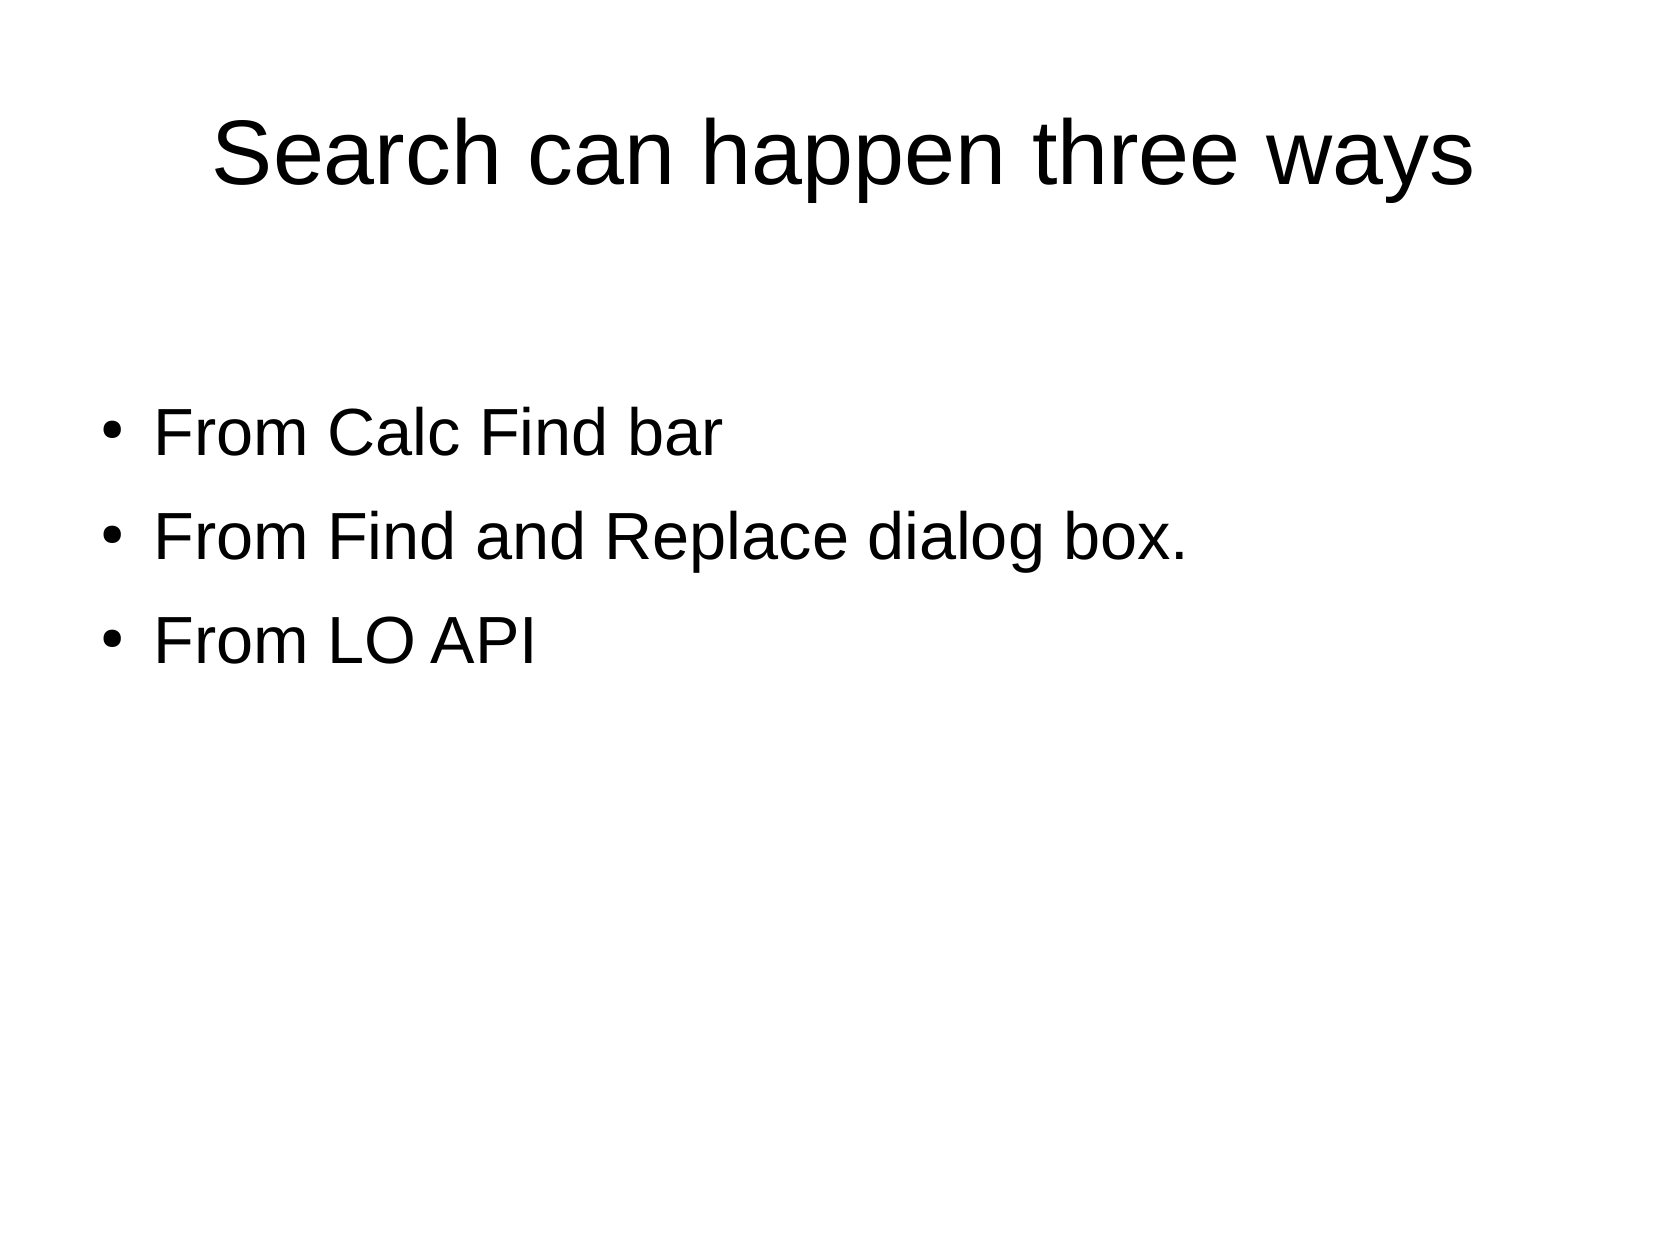

# Search can happen three ways
From Calc Find bar
From Find and Replace dialog box.
From LO API